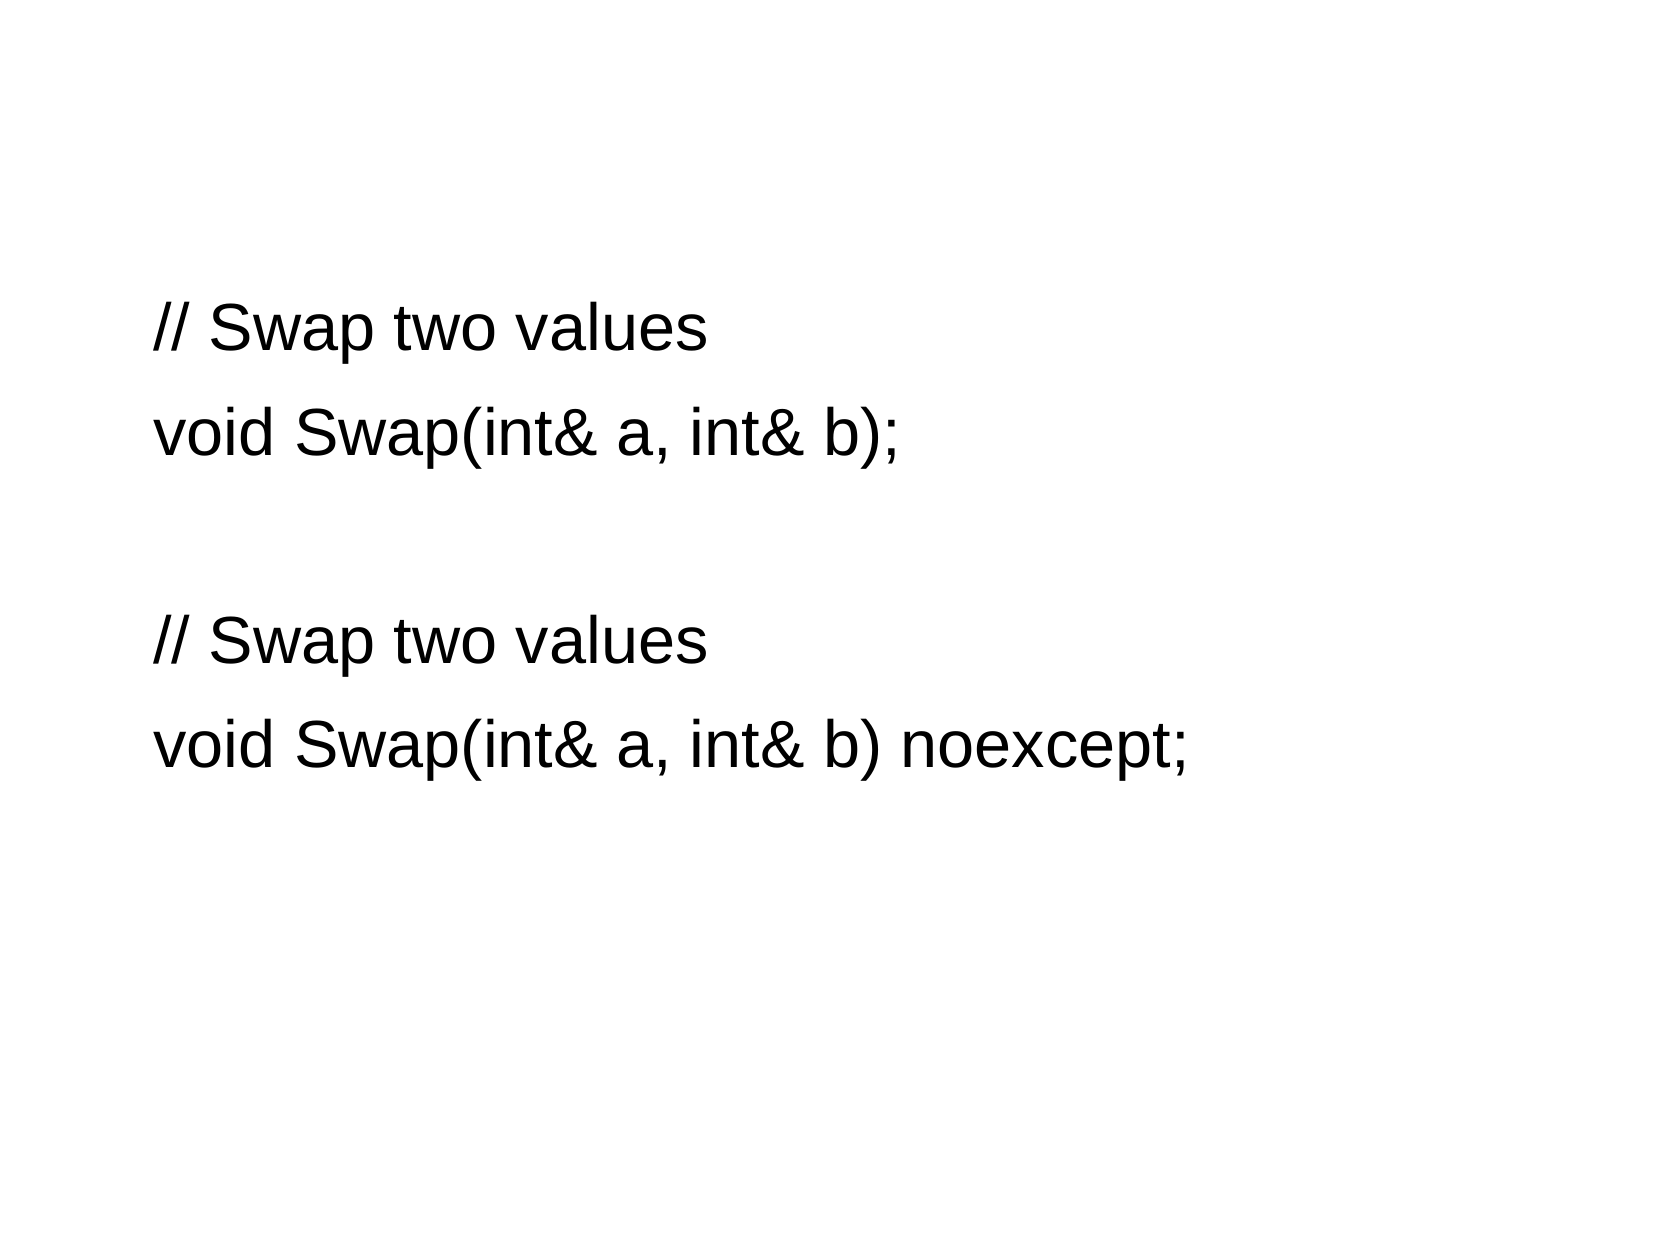

#
// Swap two values
void Swap(int& a, int& b);
// Swap two values
void Swap(int& a, int& b) noexcept;